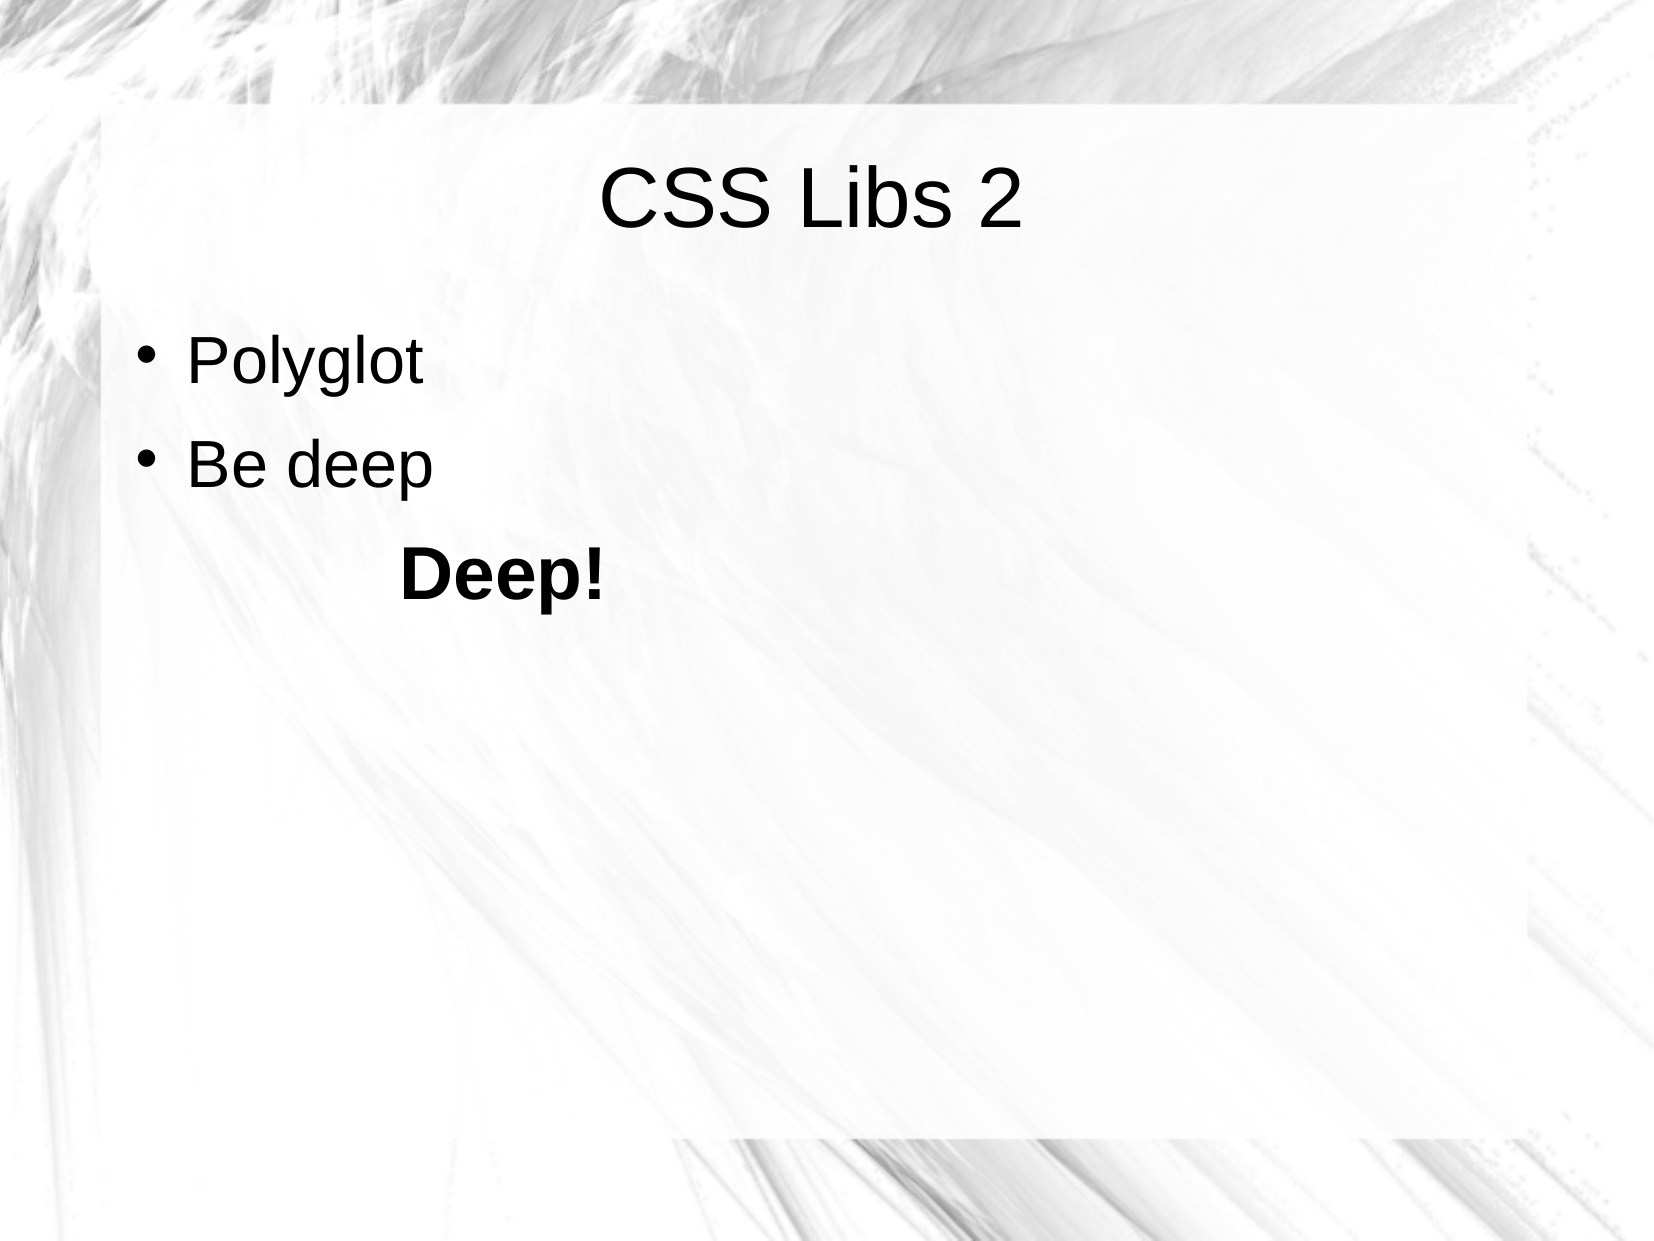

# CSS Libs 2
Polyglot
Be deep
Deep!